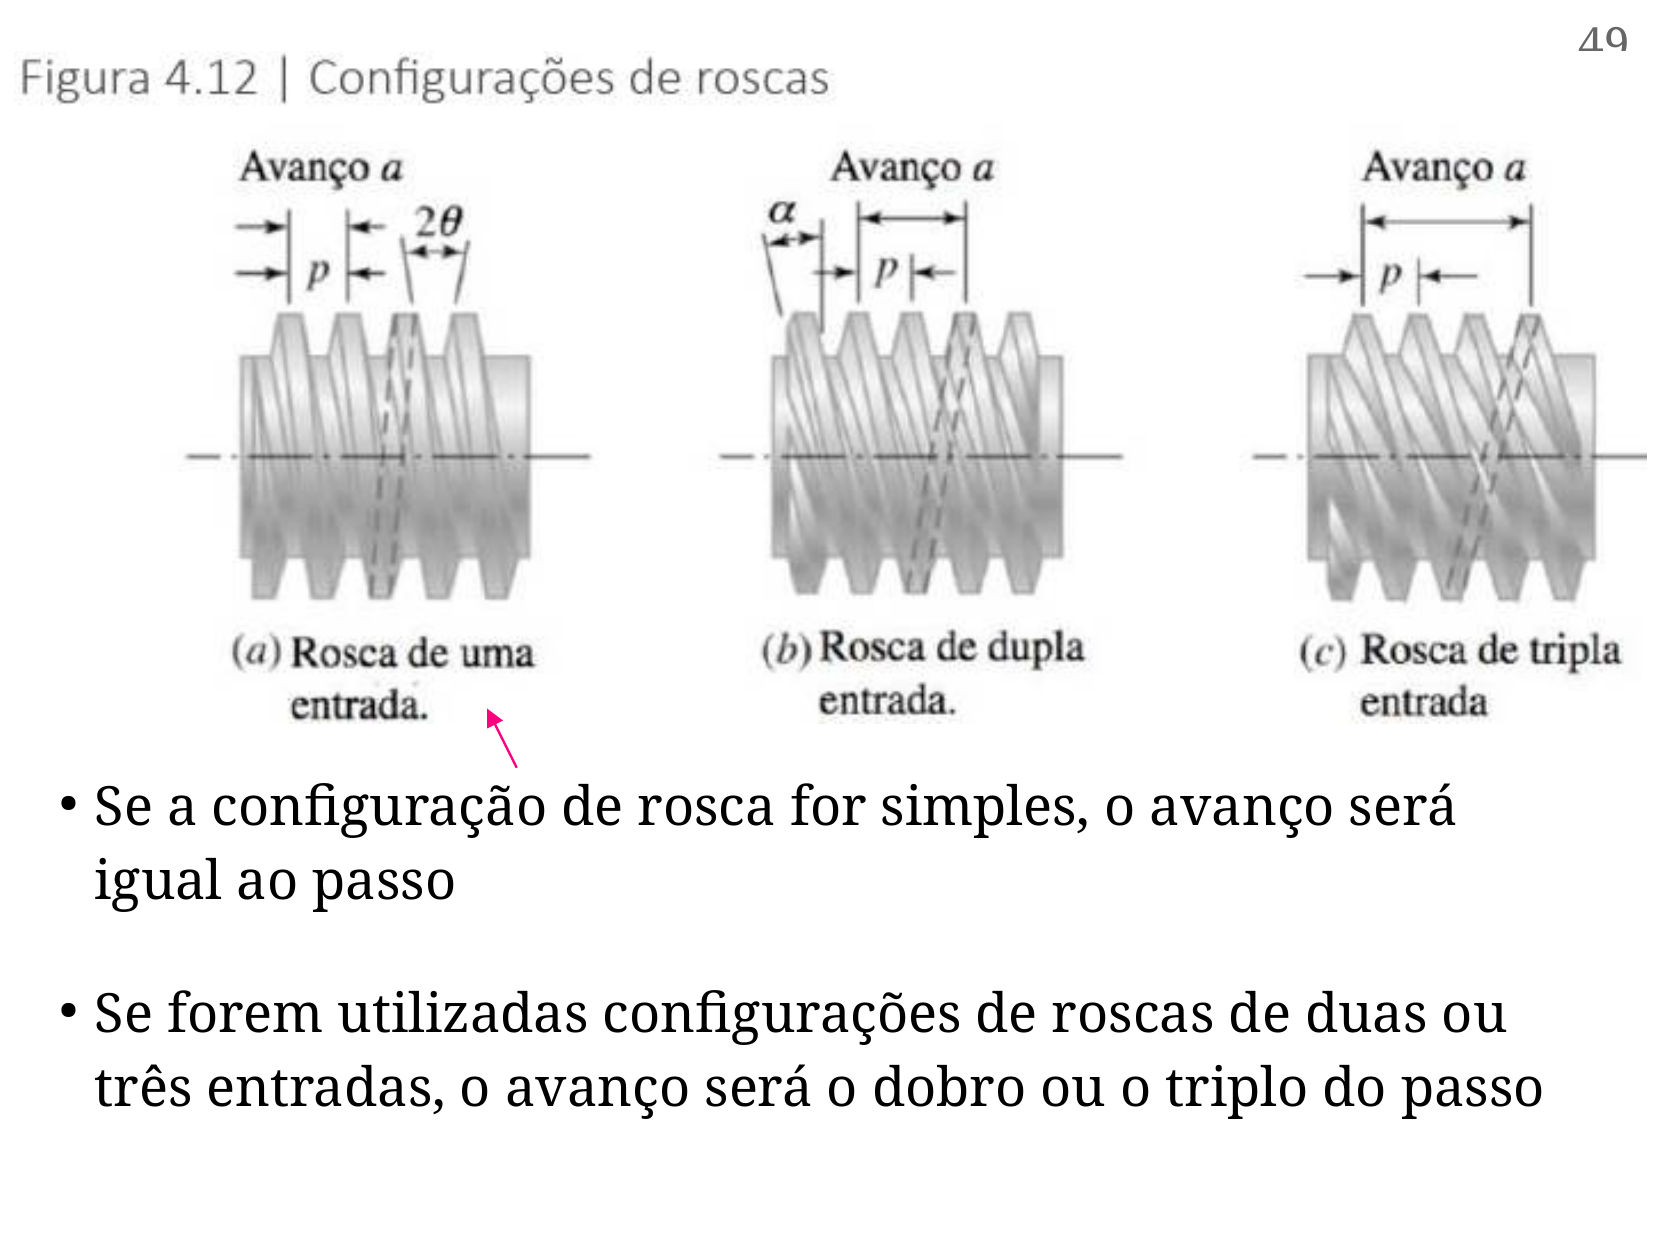

49
#
Se a configuração de rosca for simples, o avanço será igual ao passo
Se forem utilizadas configurações de roscas de duas ou três entradas, o avanço será o dobro ou o triplo do passo